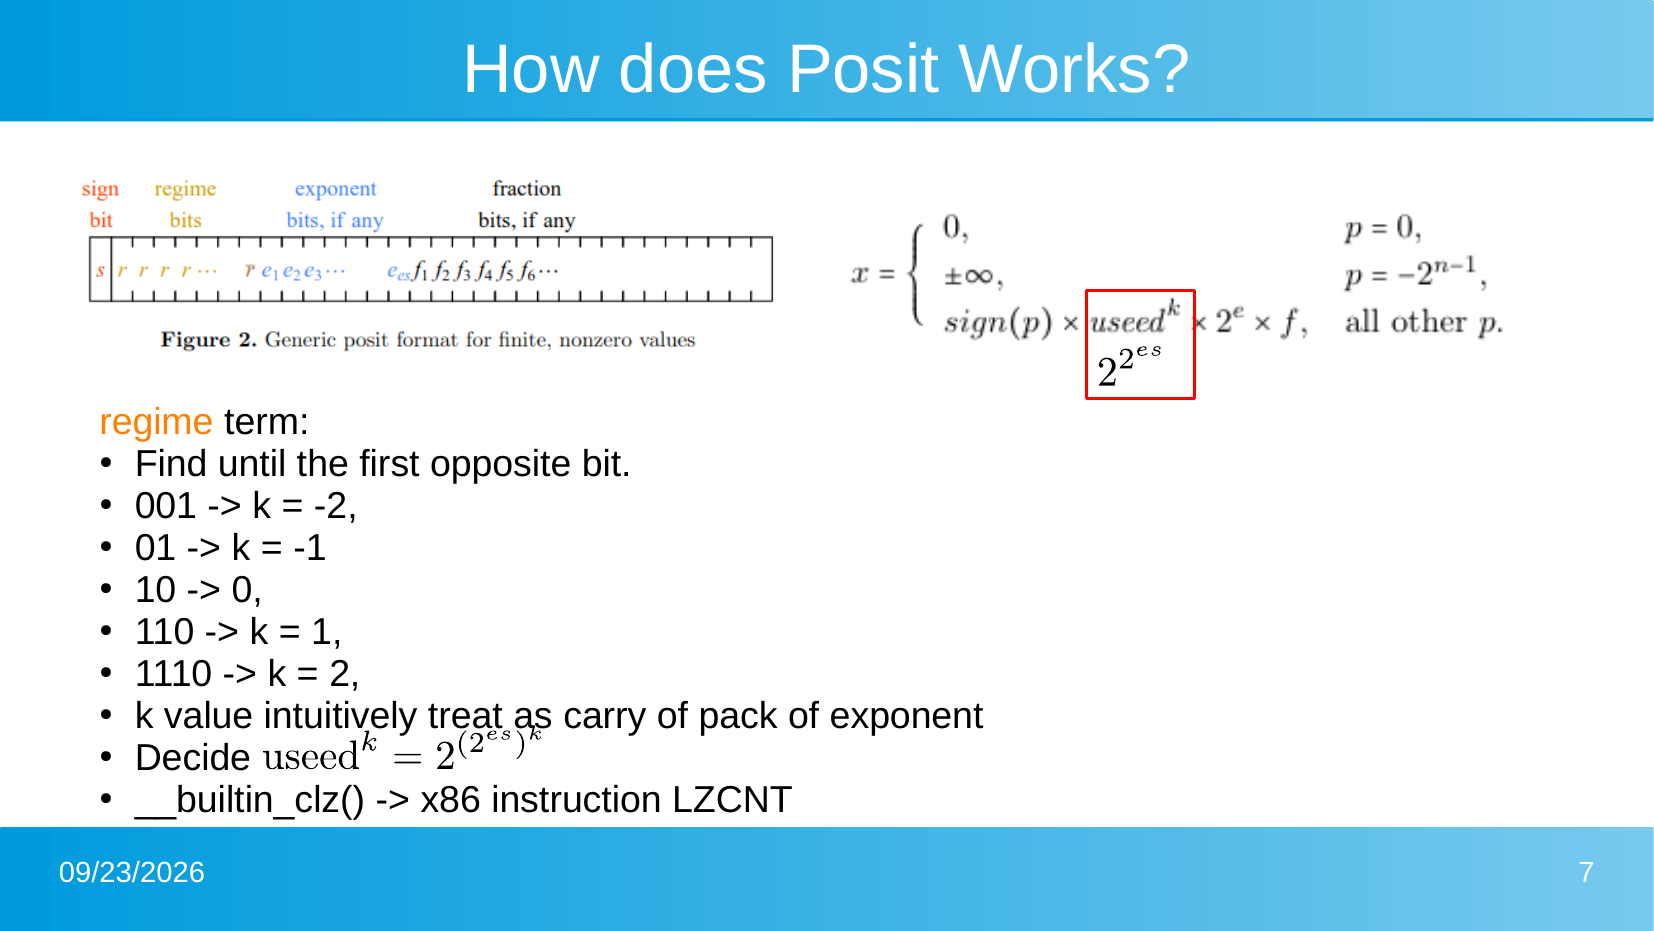

# How does Posit Works?
regime term:
Find until the first opposite bit.
001 -> k = -2,
01 -> k = -1
10 -> 0,
110 -> k = 1,
1110 -> k = 2,
k value intuitively treat as carry of pack of exponent
Decide
__builtin_clz() -> x86 instruction LZCNT
7